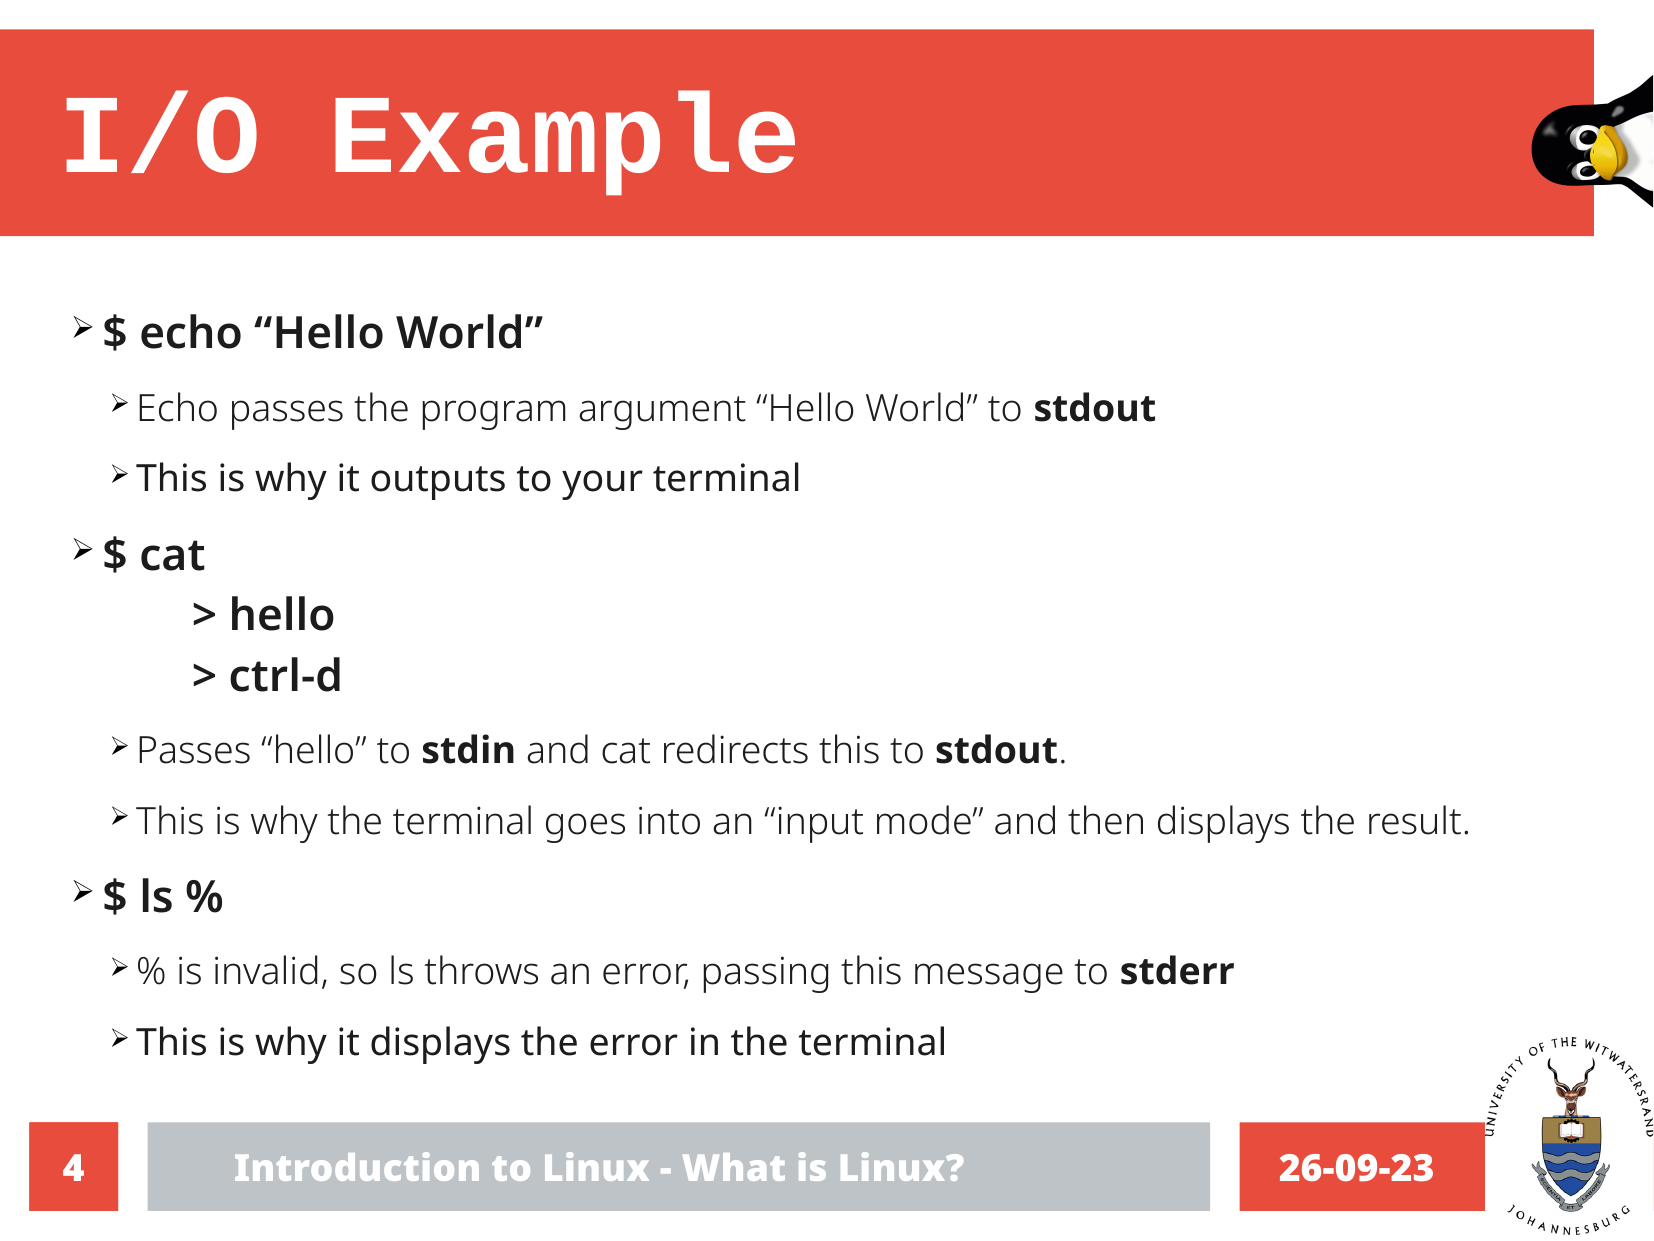

# I/O Example
 $ echo “Hello World”
 Echo passes the program argument “Hello World” to stdout
 This is why it outputs to your terminal
 $ cat
		> hello
		> ctrl-d
 Passes “hello” to stdin and cat redirects this to stdout.
 This is why the terminal goes into an “input mode” and then displays the result.
 $ ls %
 % is invalid, so ls throws an error, passing this message to stderr
 This is why it displays the error in the terminal
4
 Introduction to Linux - What is Linux?